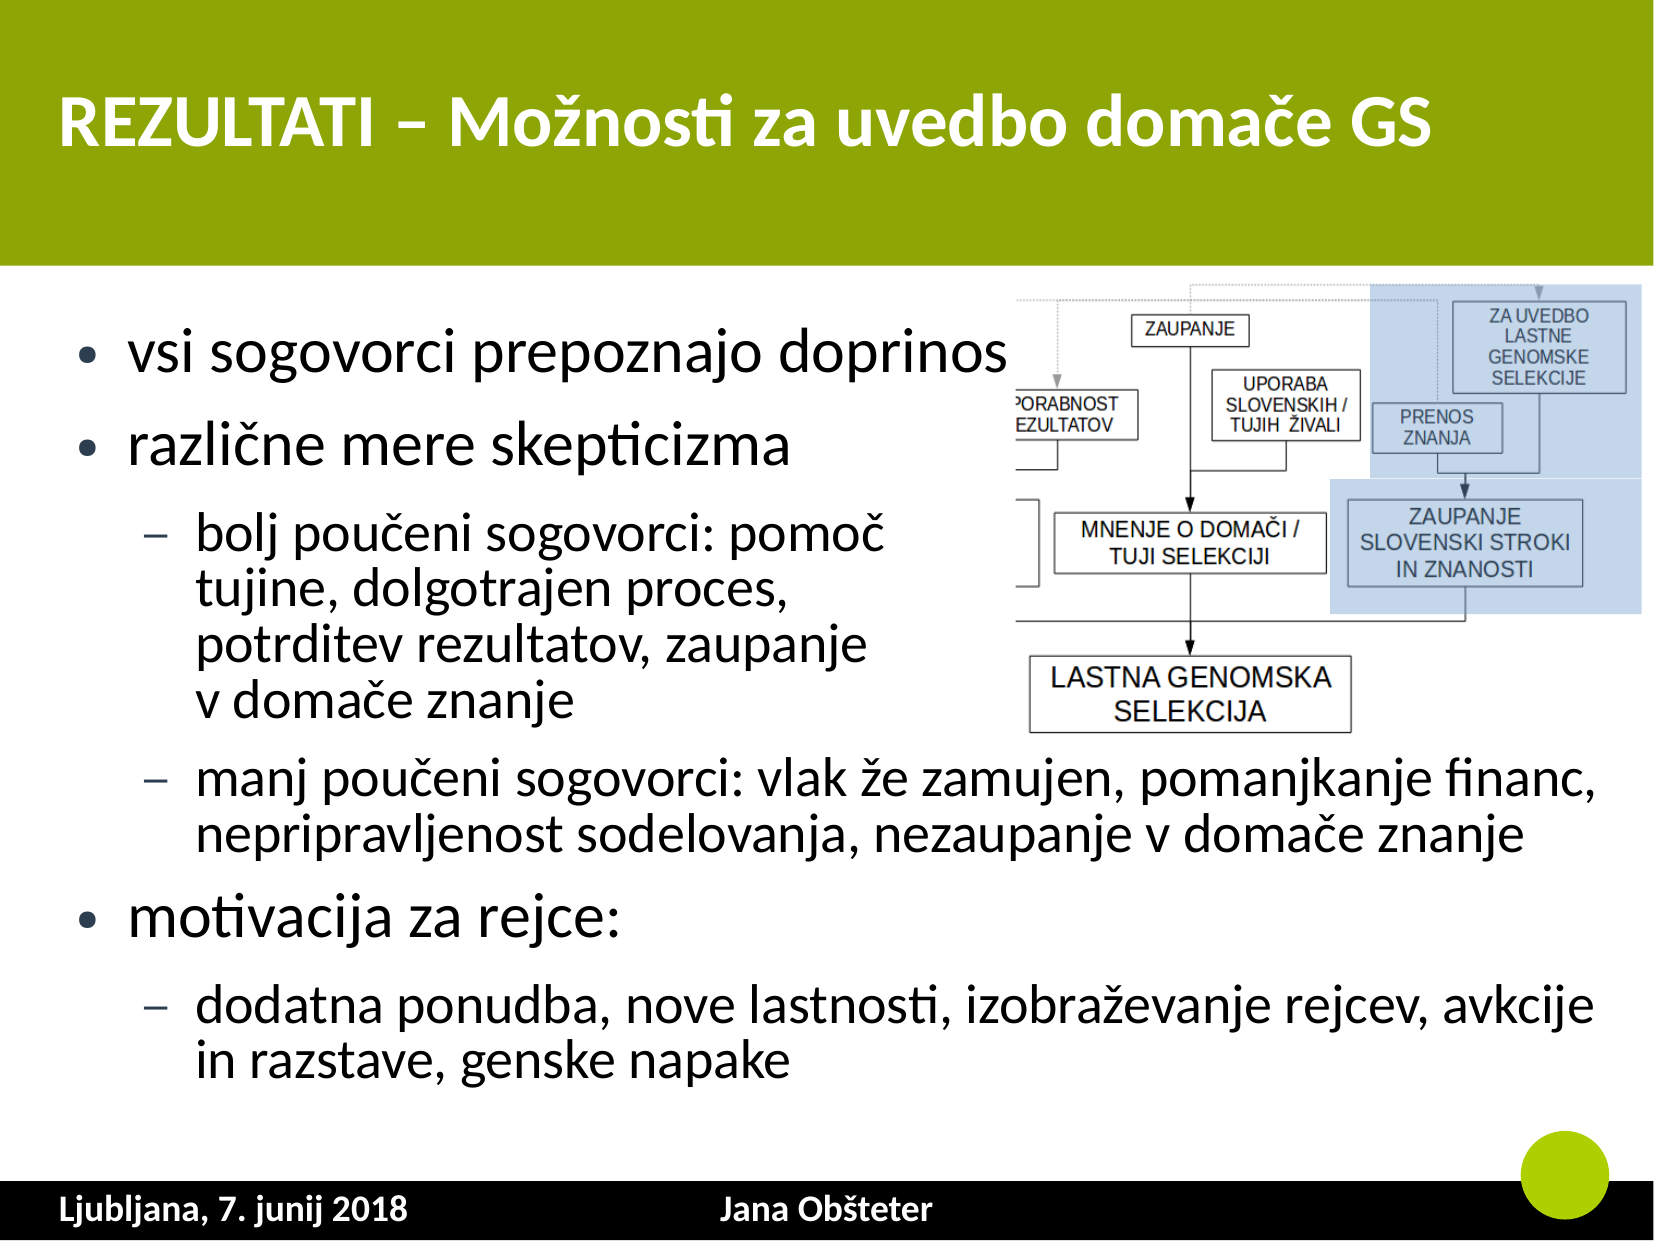

REZULTATI – Možnosti za uvedbo domače GS
# vsi sogovorci prepoznajo doprinos
različne mere skepticizma
bolj poučeni sogovorci: pomoč
tujine, dolgotrajen proces,
potrditev rezultatov, zaupanje
v domače znanje
manj poučeni sogovorci: vlak že zamujen, pomanjkanje financ, nepripravljenost sodelovanja, nezaupanje v domače znanje
motivacija za rejce:
dodatna ponudba, nove lastnosti, izobraževanje rejcev, avkcije in razstave, genske napake